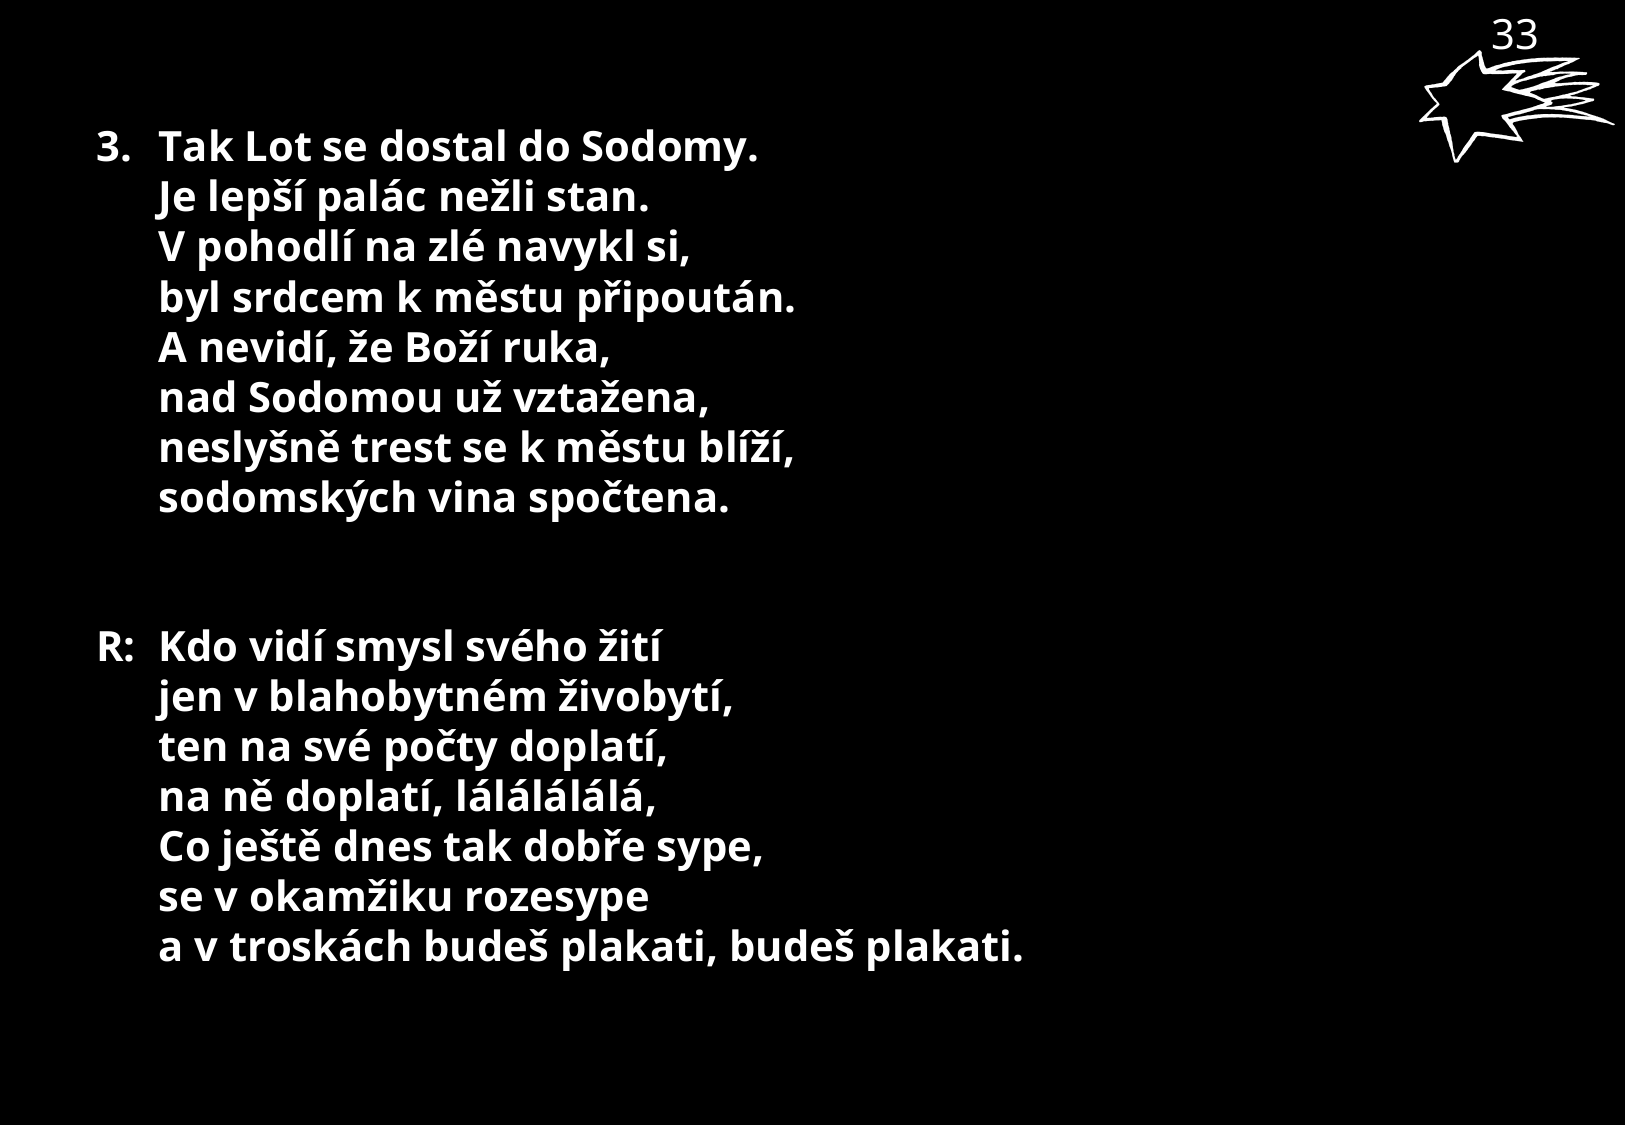

33
# 3. 	Tak Lot se dostal do Sodomy. Je lepší palác nežli stan. V pohodlí na zlé navykl si, byl srdcem k městu připoután. A nevidí, že Boží ruka‚ nad Sodomou už vztažena, neslyšně trest se k městu blíží, sodomských vina spočtena.
R: 	Kdo vidí smysl svého žití
jen v blahobytném živobytí,
ten na své počty doplatí,
na ně doplatí, lálálálálá,
Co ještě dnes tak dobře sype,
se v okamžiku rozesype
a v troskách budeš plakati, budeš plakati.